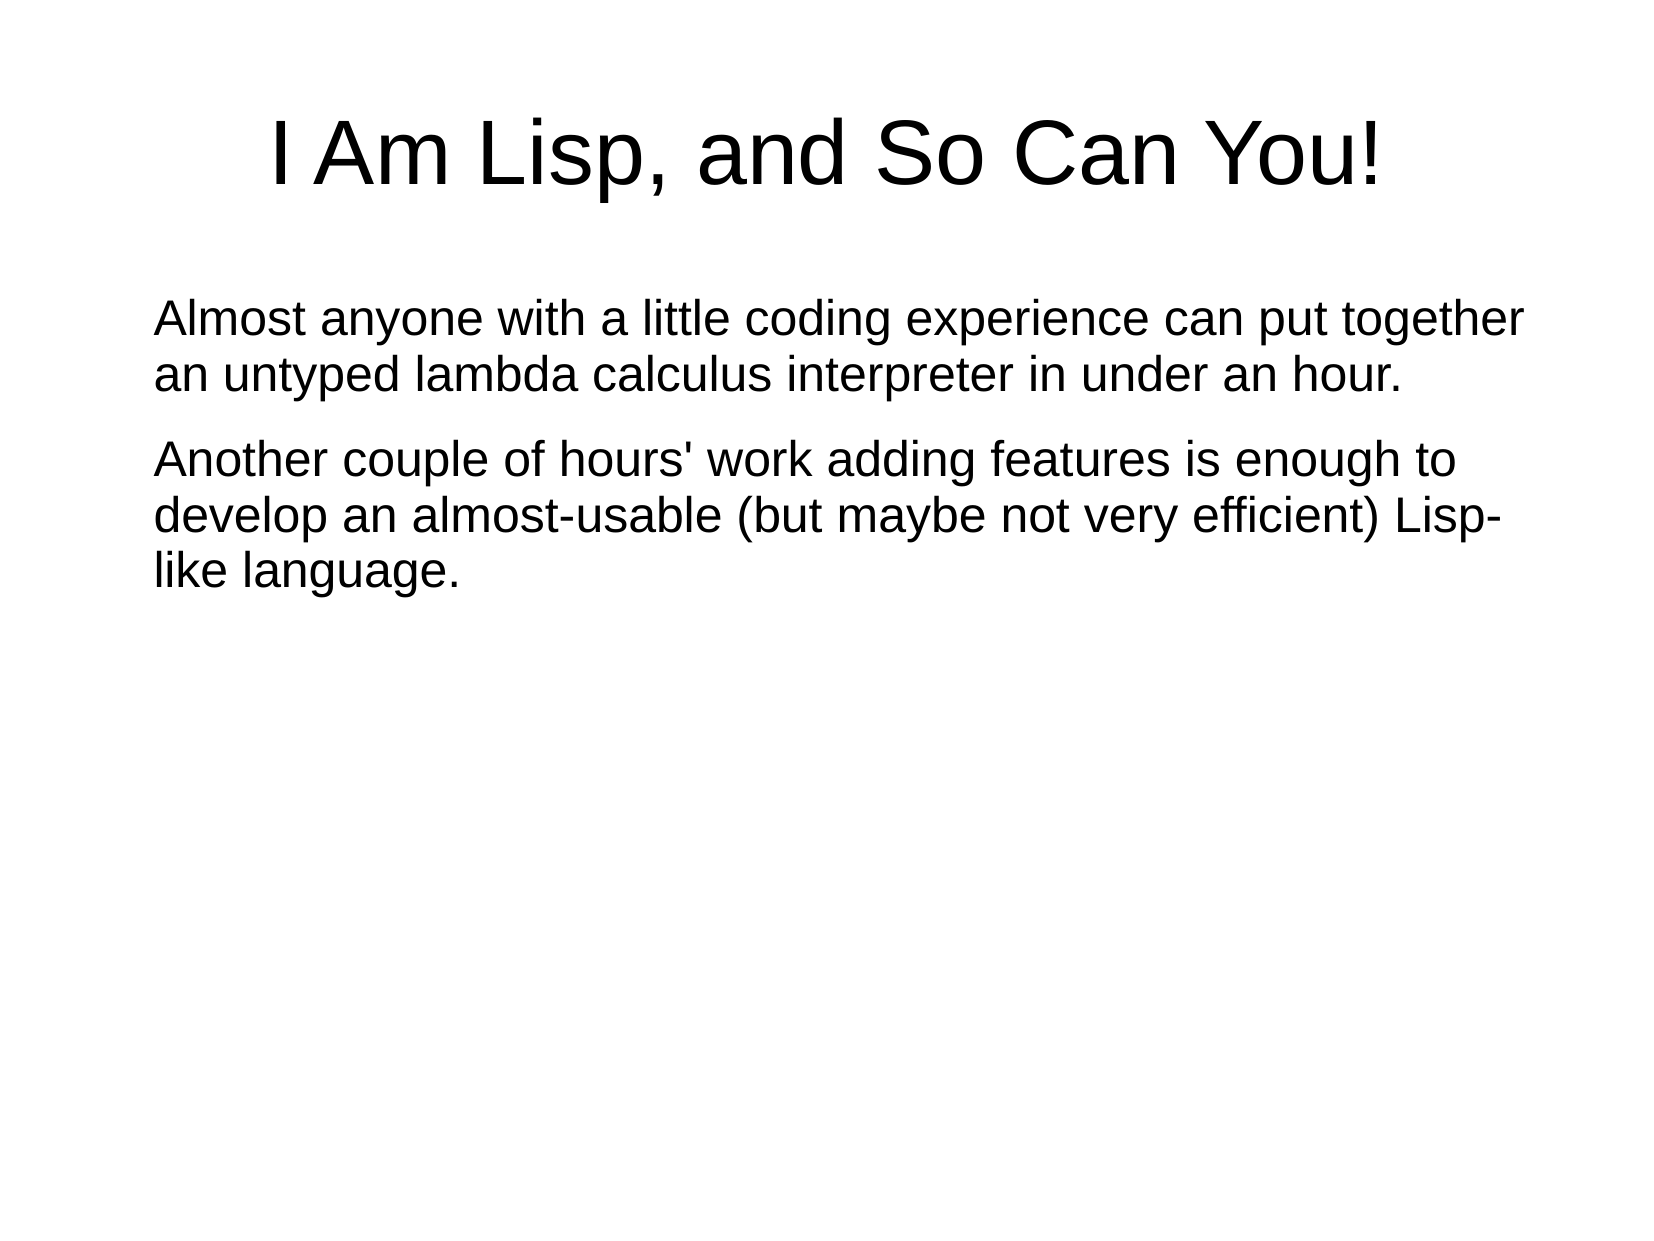

# I Am Lisp, and So Can You!
Almost anyone with a little coding experience can put together an untyped lambda calculus interpreter in under an hour.
Another couple of hours' work adding features is enough to develop an almost-usable (but maybe not very efficient) Lisp-like language.